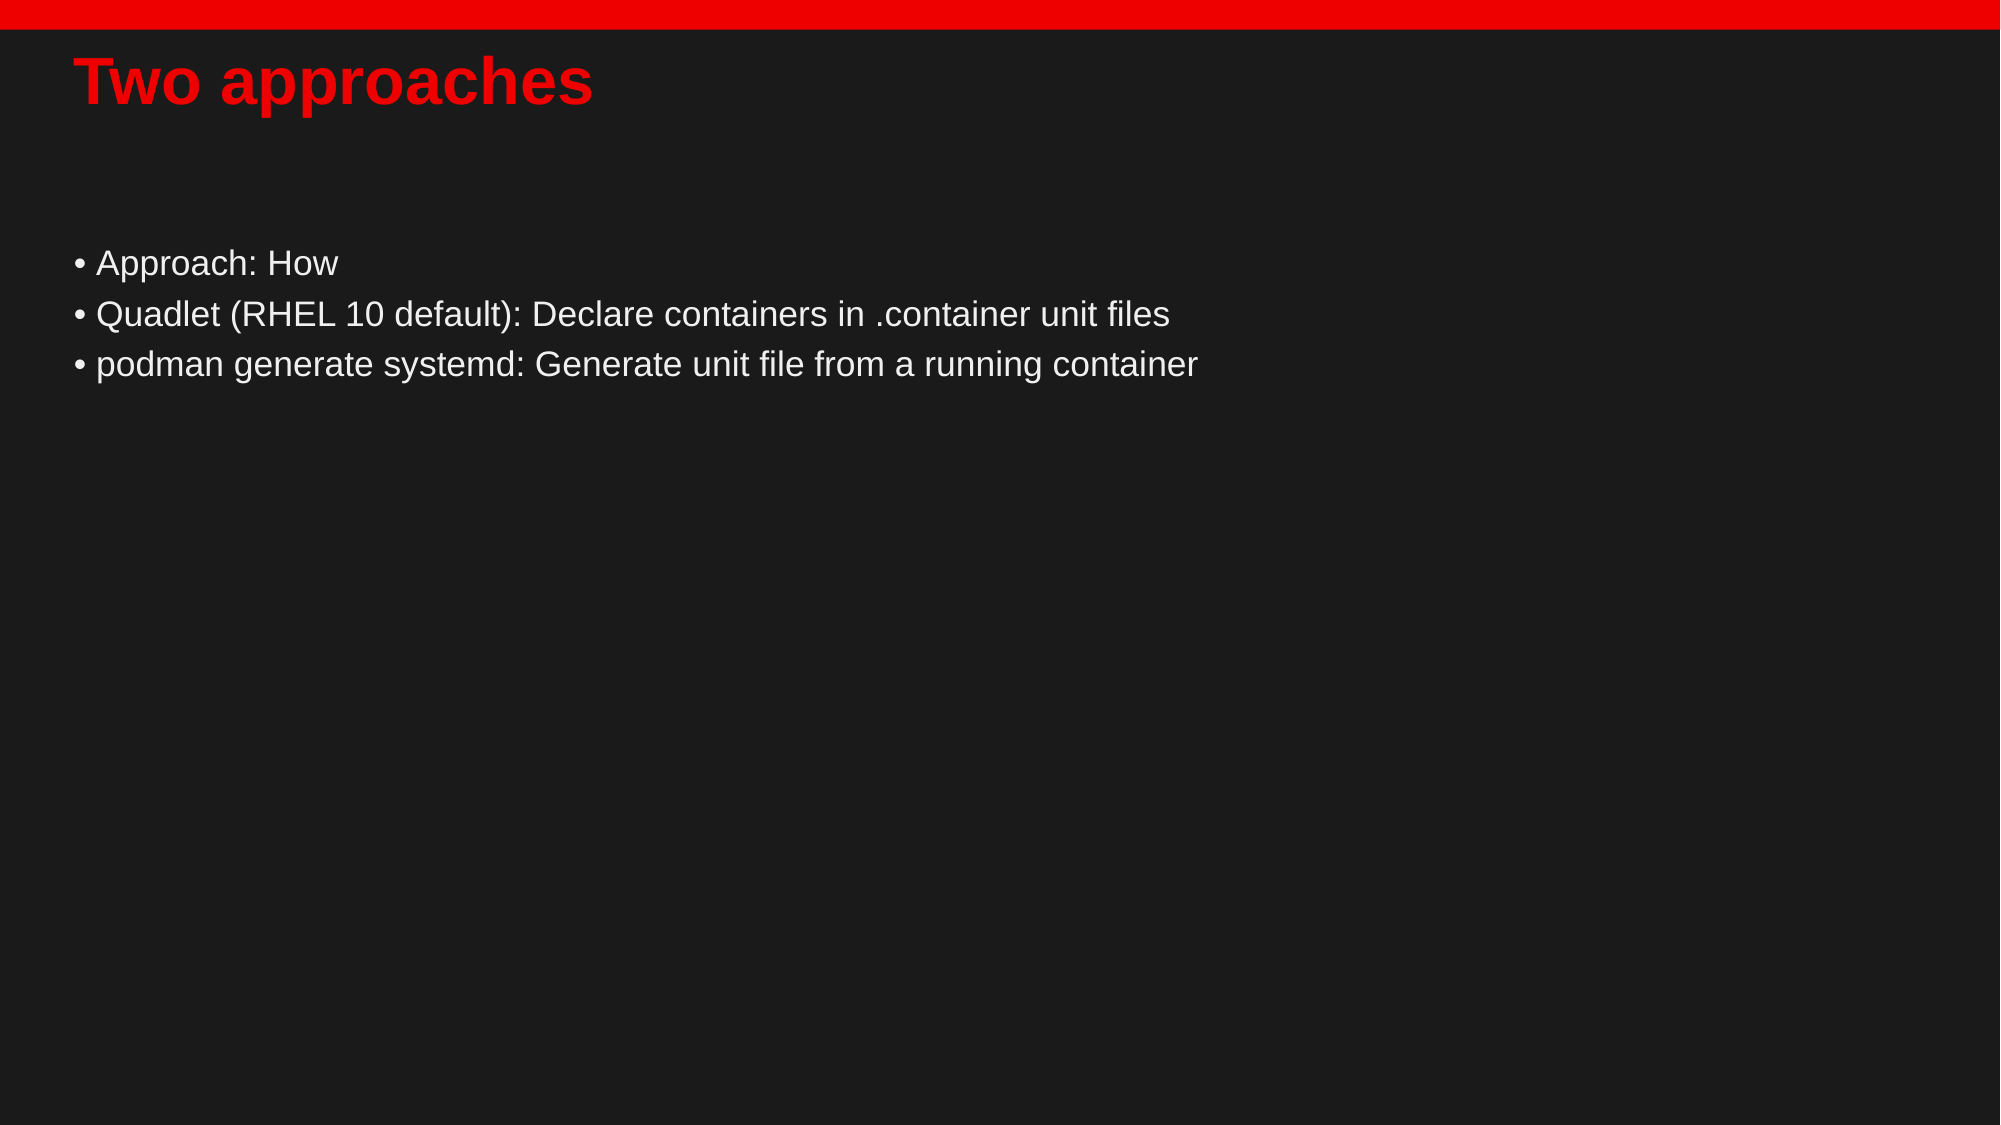

Two approaches
• Approach: How
• Quadlet (RHEL 10 default): Declare containers in .container unit files
• podman generate systemd: Generate unit file from a running container